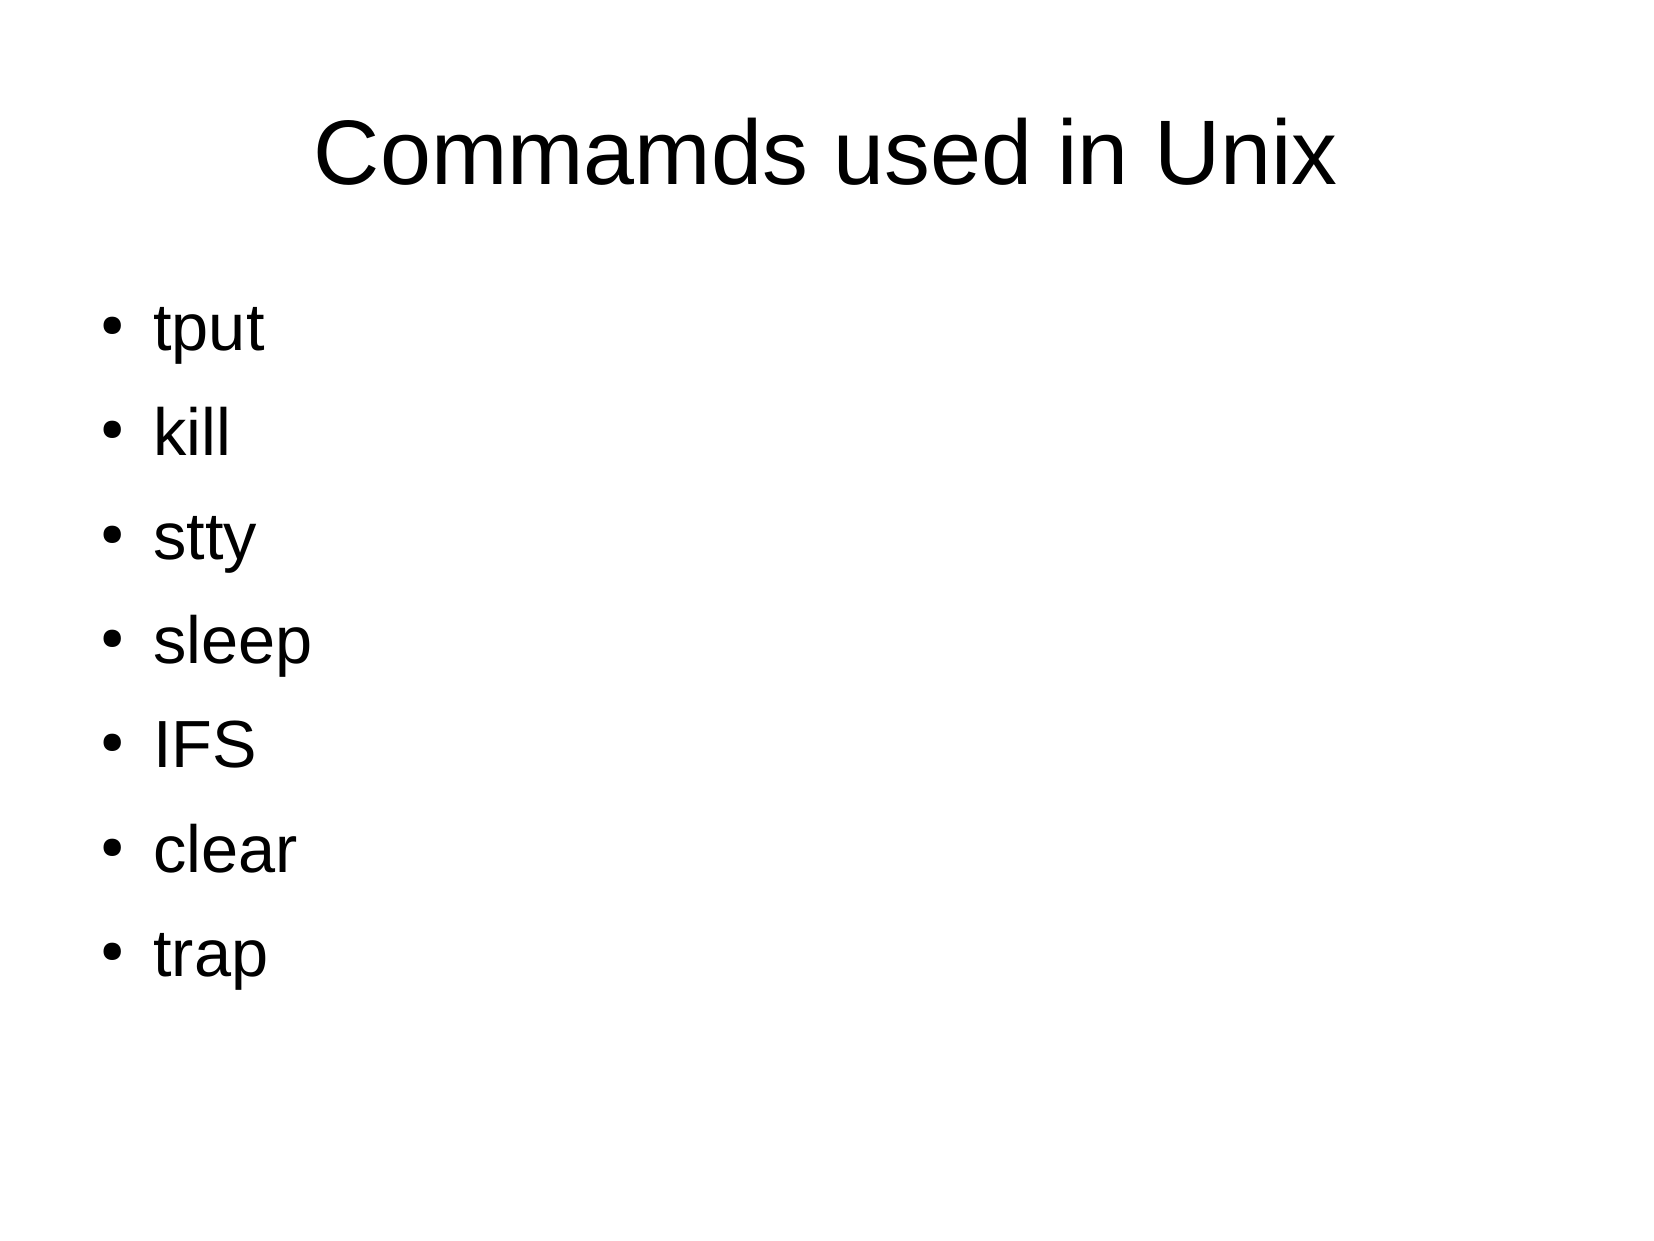

# Commamds used in Unix
tput
kill
stty
sleep
IFS
clear
trap